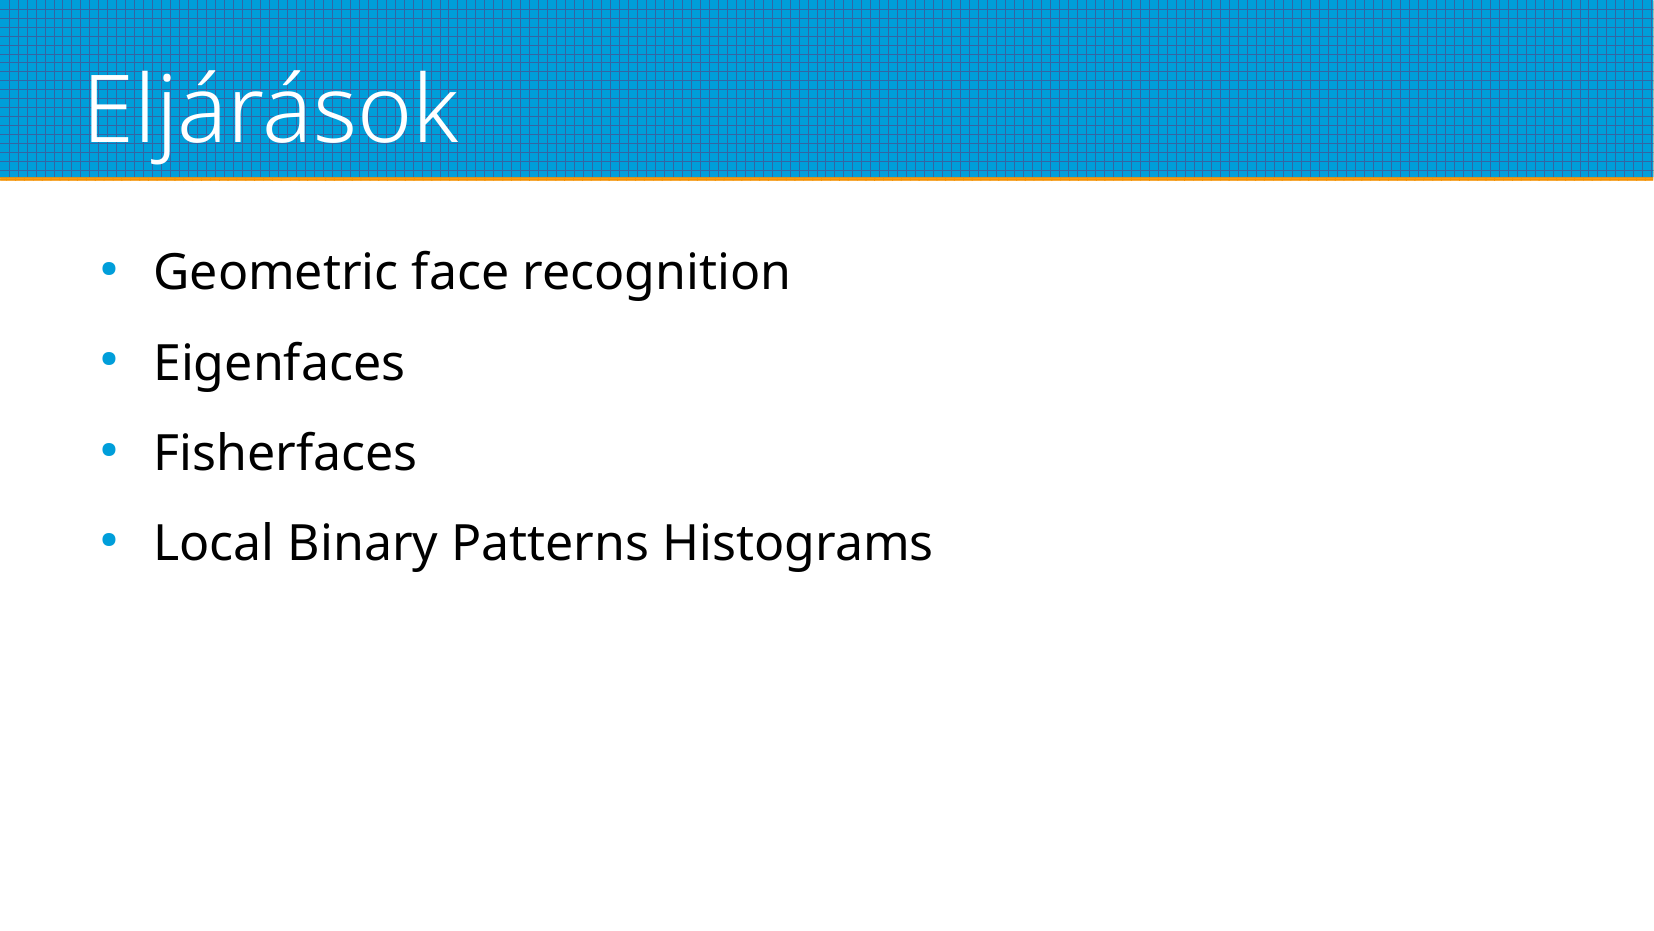

# Eljárások
Geometric face recognition
Eigenfaces
Fisherfaces
Local Binary Patterns Histograms